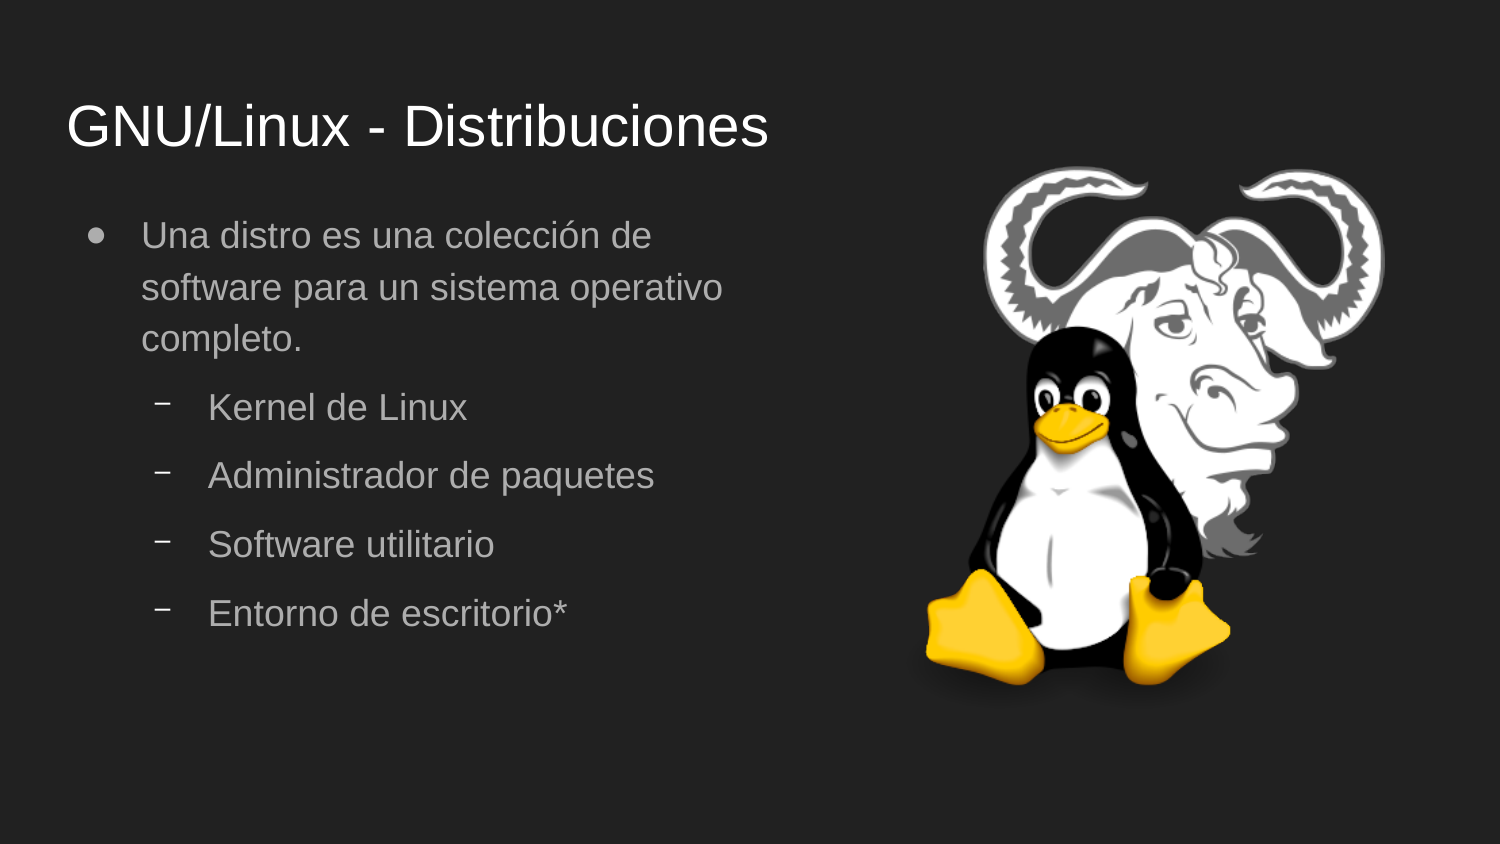

# GNU/Linux - Distribuciones
Una distro es una colección de software para un sistema operativo completo.
Kernel de Linux
Administrador de paquetes
Software utilitario
Entorno de escritorio*